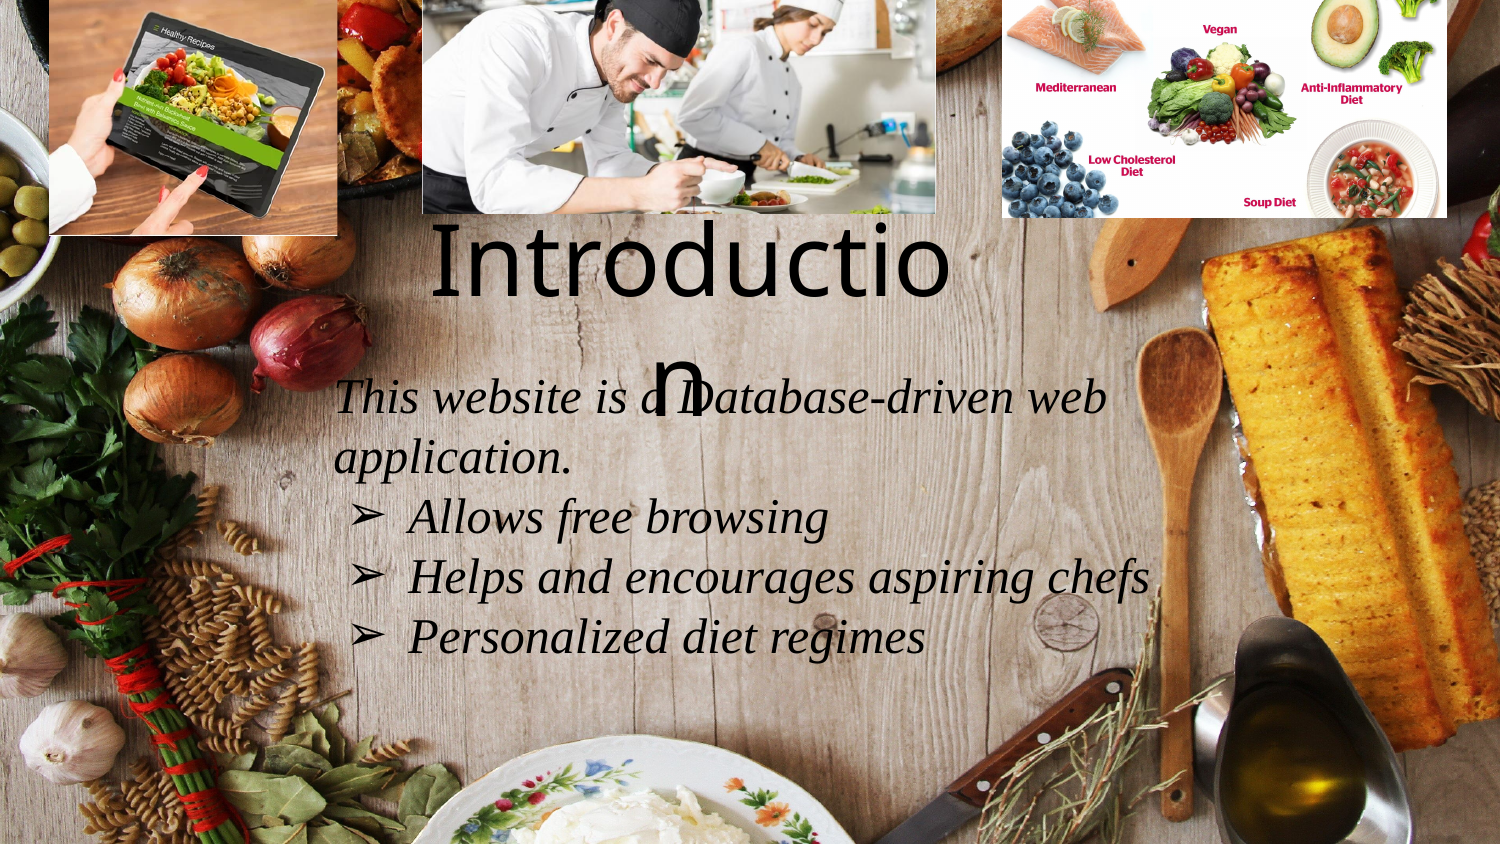

Introduction
This website is a Database-driven web application.
Allows free browsing
Helps and encourages aspiring chefs
Personalized diet regimes